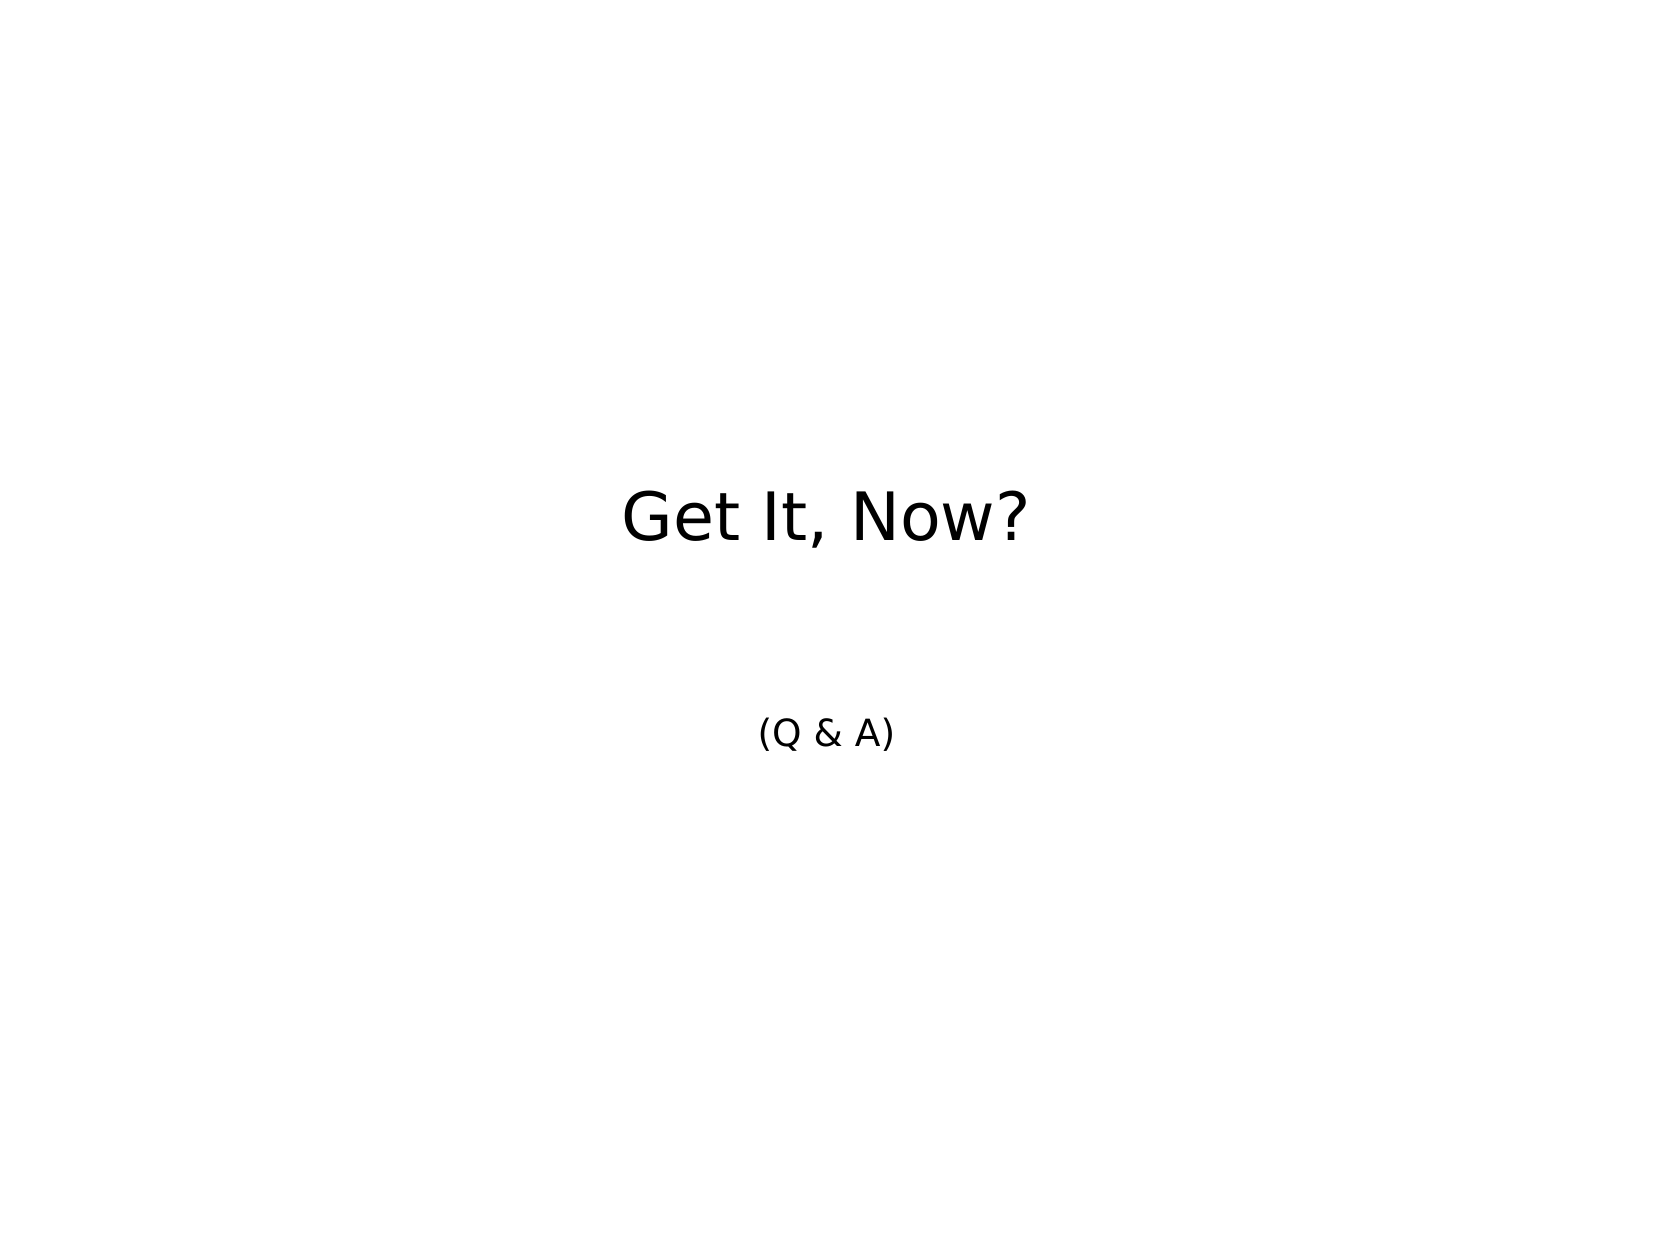

# Get It, Now?
(Q & A)